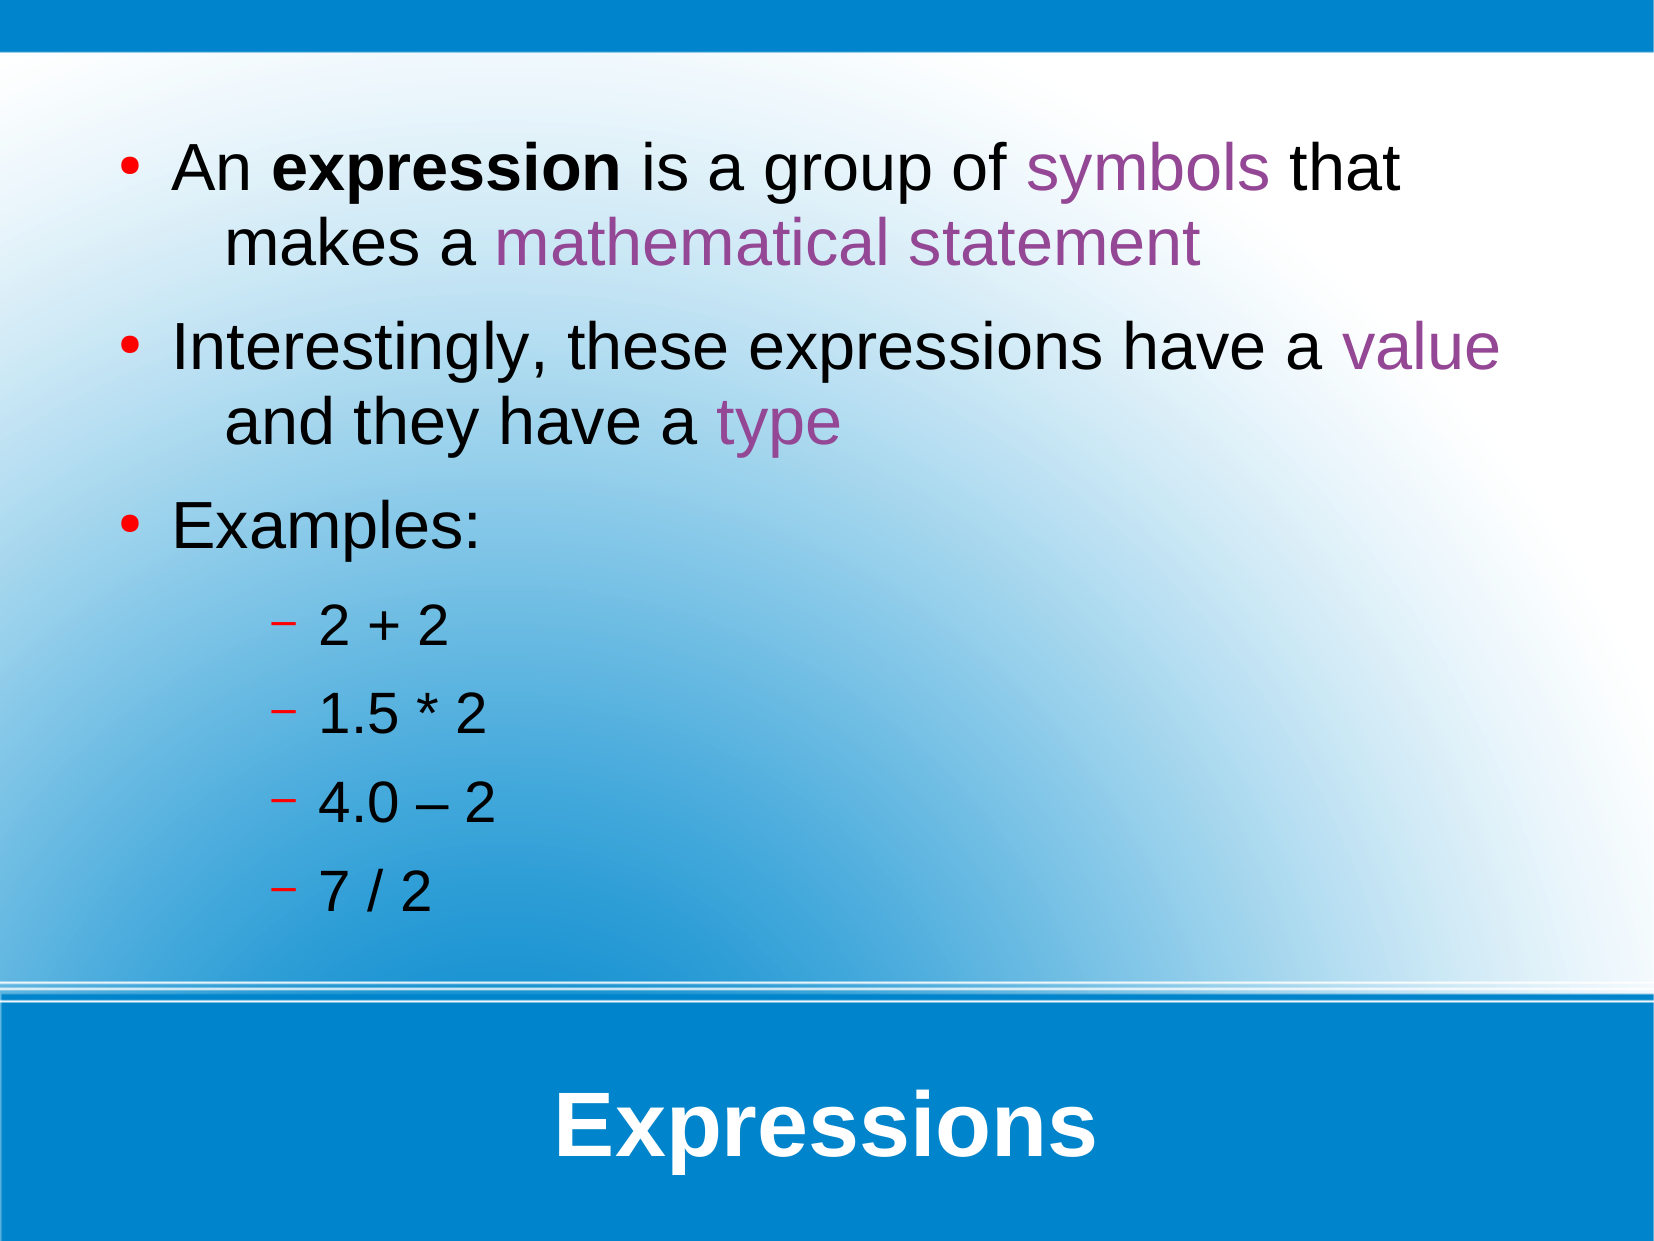

An expression is a group of symbols that makes a mathematical statement
Interestingly, these expressions have a value and they have a type
Examples:
2 + 2
1.5 * 2
4.0 – 2
7 / 2
# Expressions